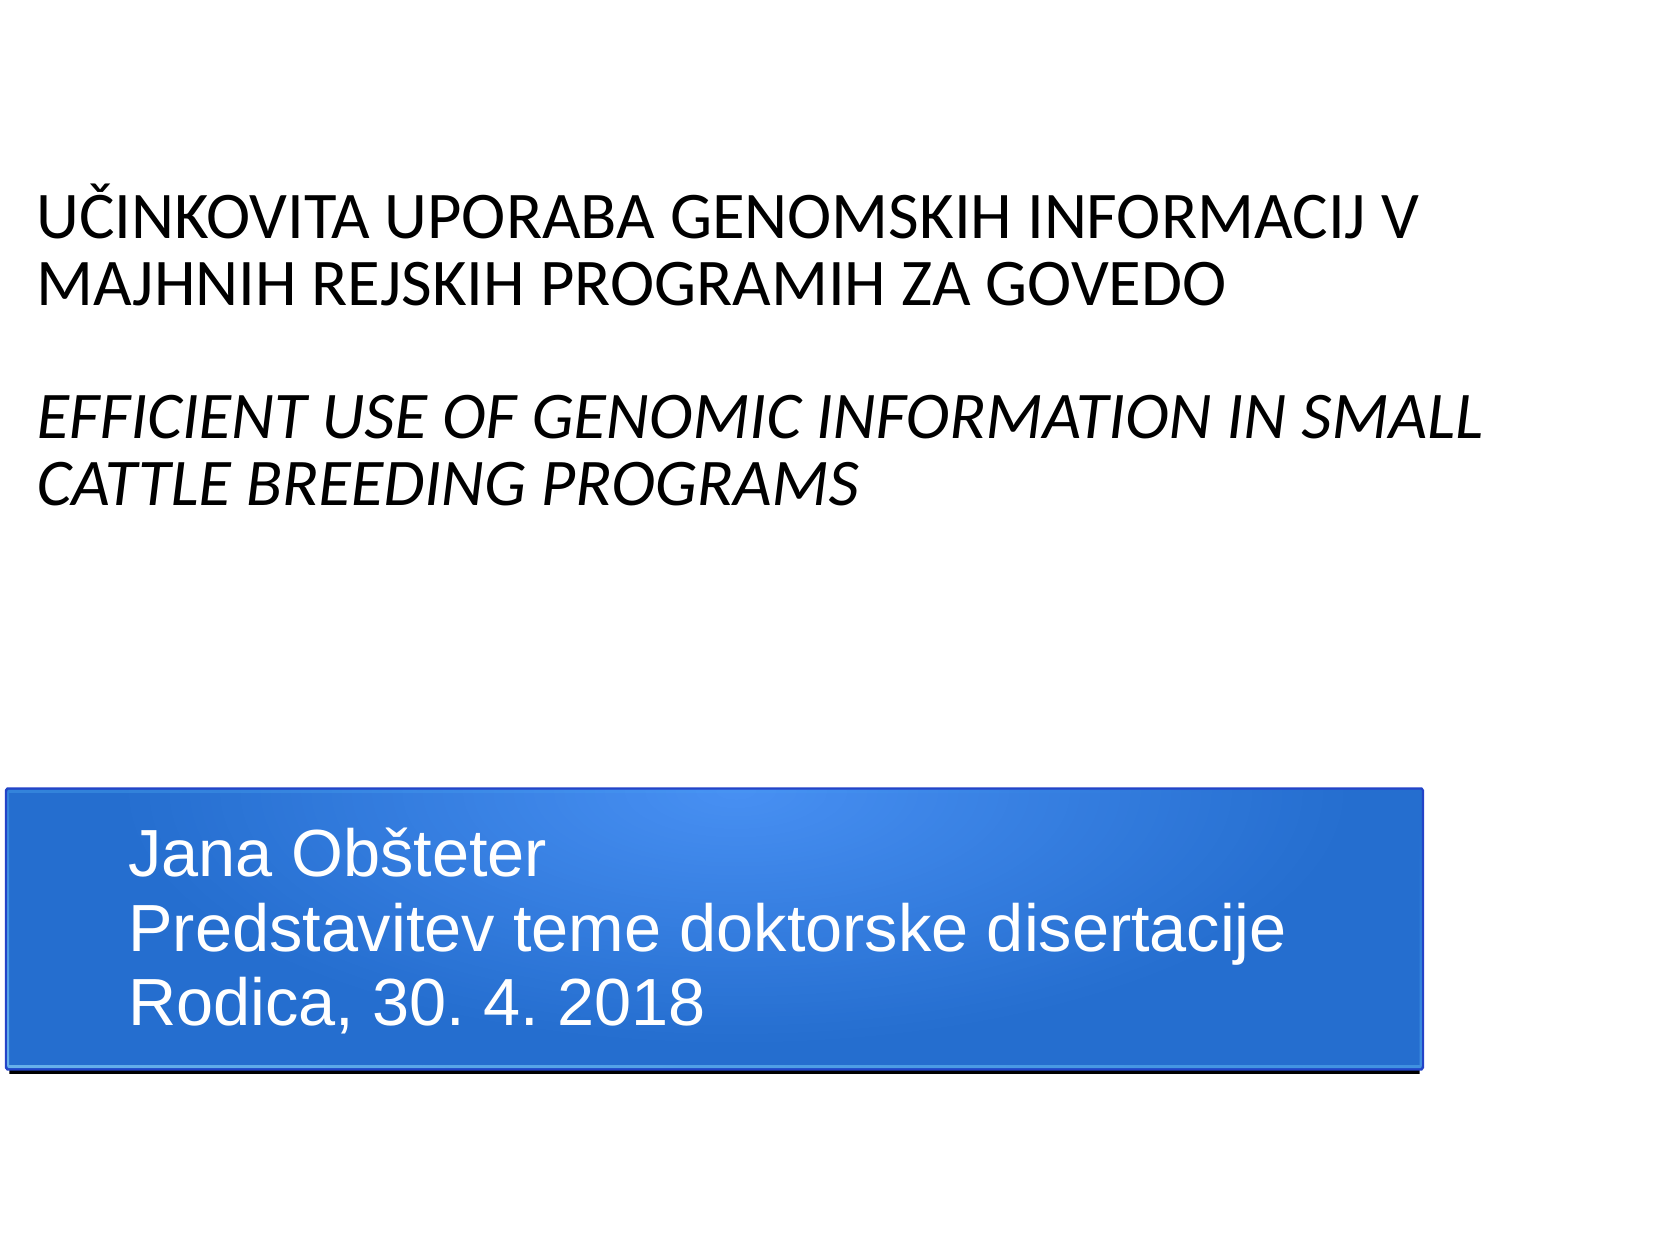

# Učinkovita uporaba genomskih informacij v majhnih rejskih programih za govedo Efficient use of genomic information in small cattle breeding programs
Jana Obšteter
Predstavitev teme doktorske disertacije
Rodica, 30. 4. 2018